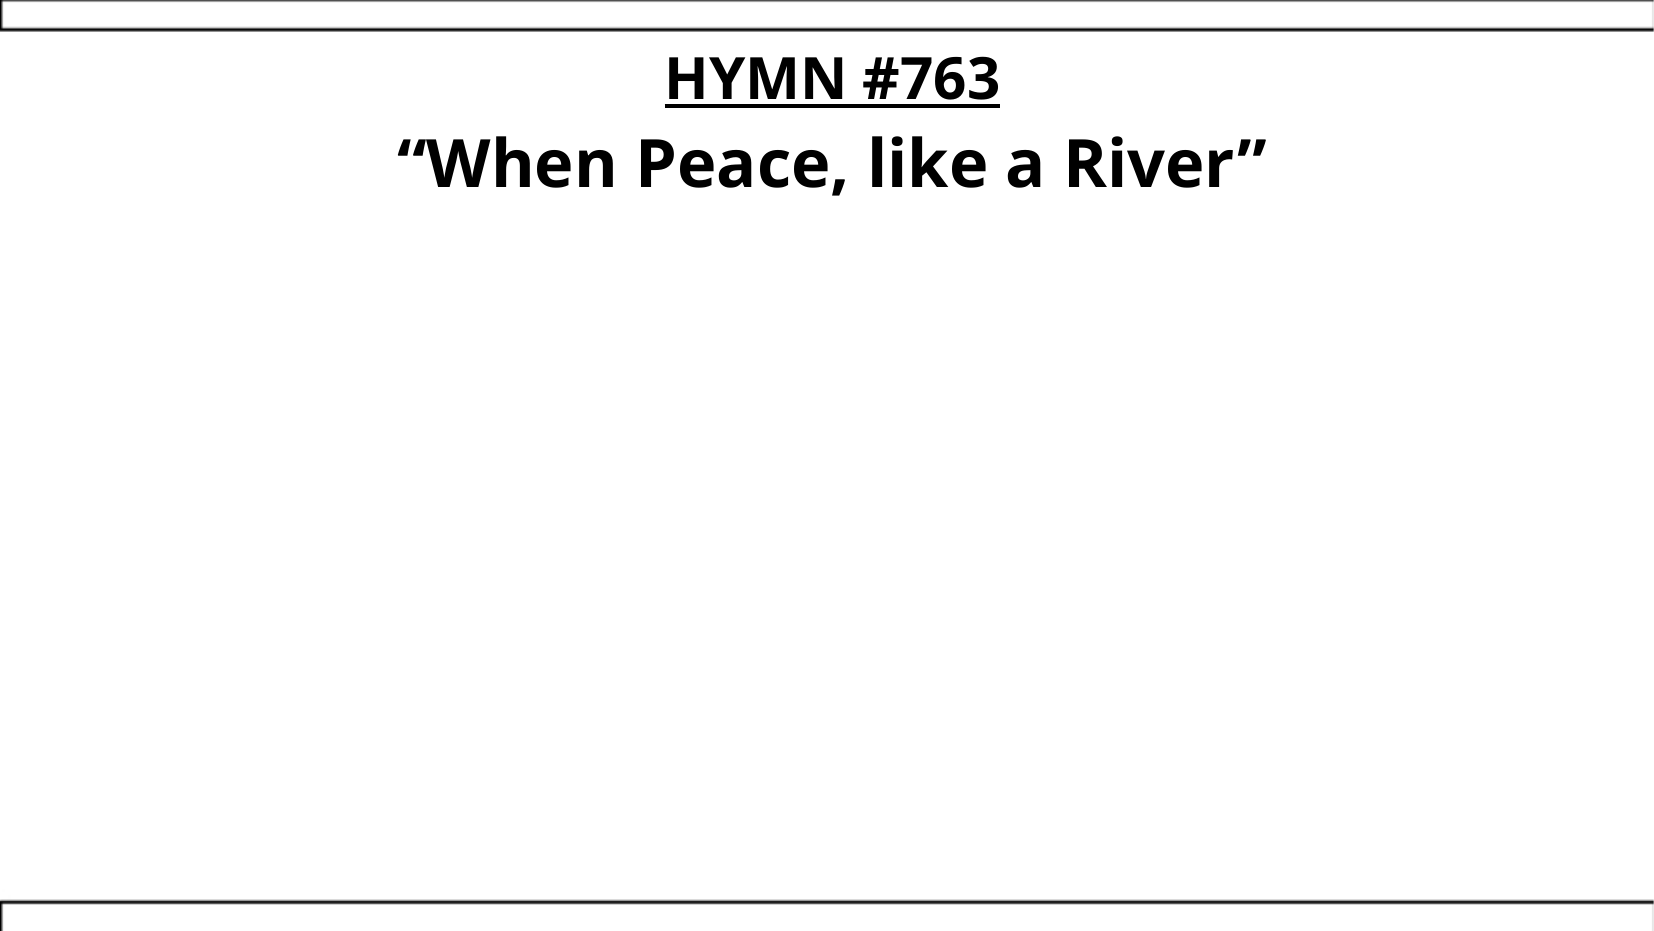

HYMN #763
“When Peace, like a River”